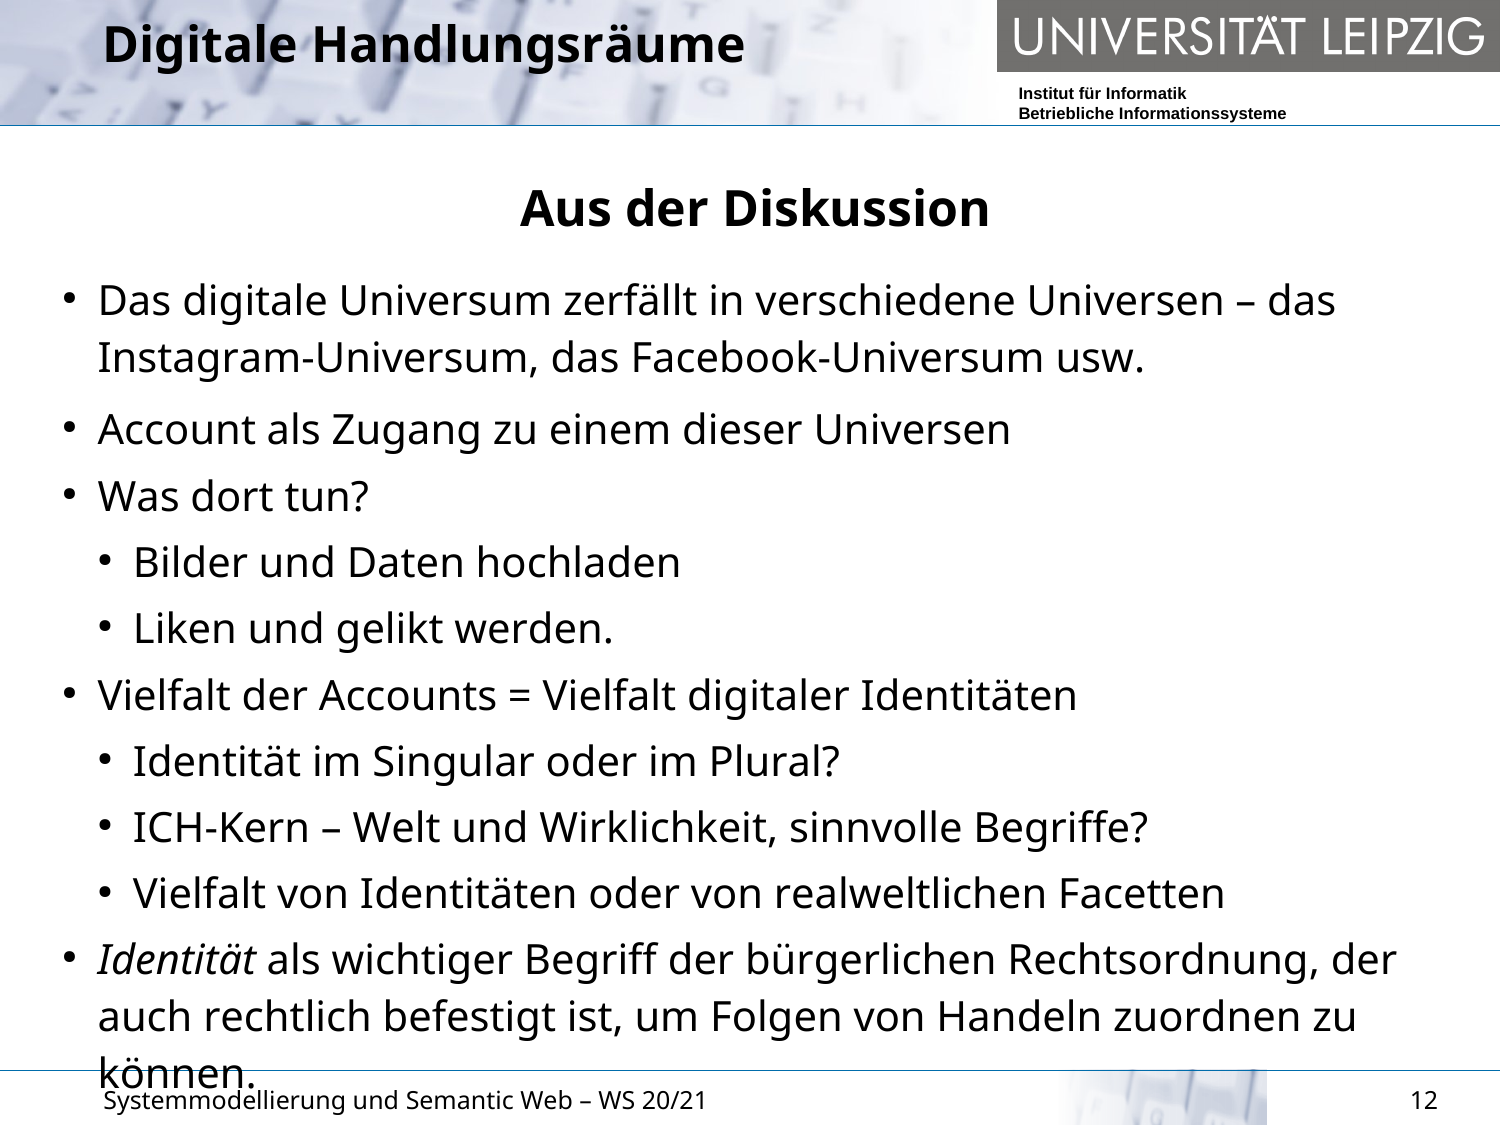

Digitale Handlungsräume
# Aus der Diskussion
Das digitale Universum zerfällt in verschiedene Universen – das Instagram-Universum, das Facebook-Universum usw.
Account als Zugang zu einem dieser Universen
Was dort tun?
Bilder und Daten hochladen
Liken und gelikt werden.
Vielfalt der Accounts = Vielfalt digitaler Identitäten
Identität im Singular oder im Plural?
ICH-Kern – Welt und Wirklichkeit, sinnvolle Begriffe?
Vielfalt von Identitäten oder von realweltlichen Facetten
Identität als wichtiger Begriff der bürgerlichen Rechtsordnung, der auch rechtlich befestigt ist, um Folgen von Handeln zuordnen zu können.
Systemmodellierung und Semantic Web – WS 20/21
12